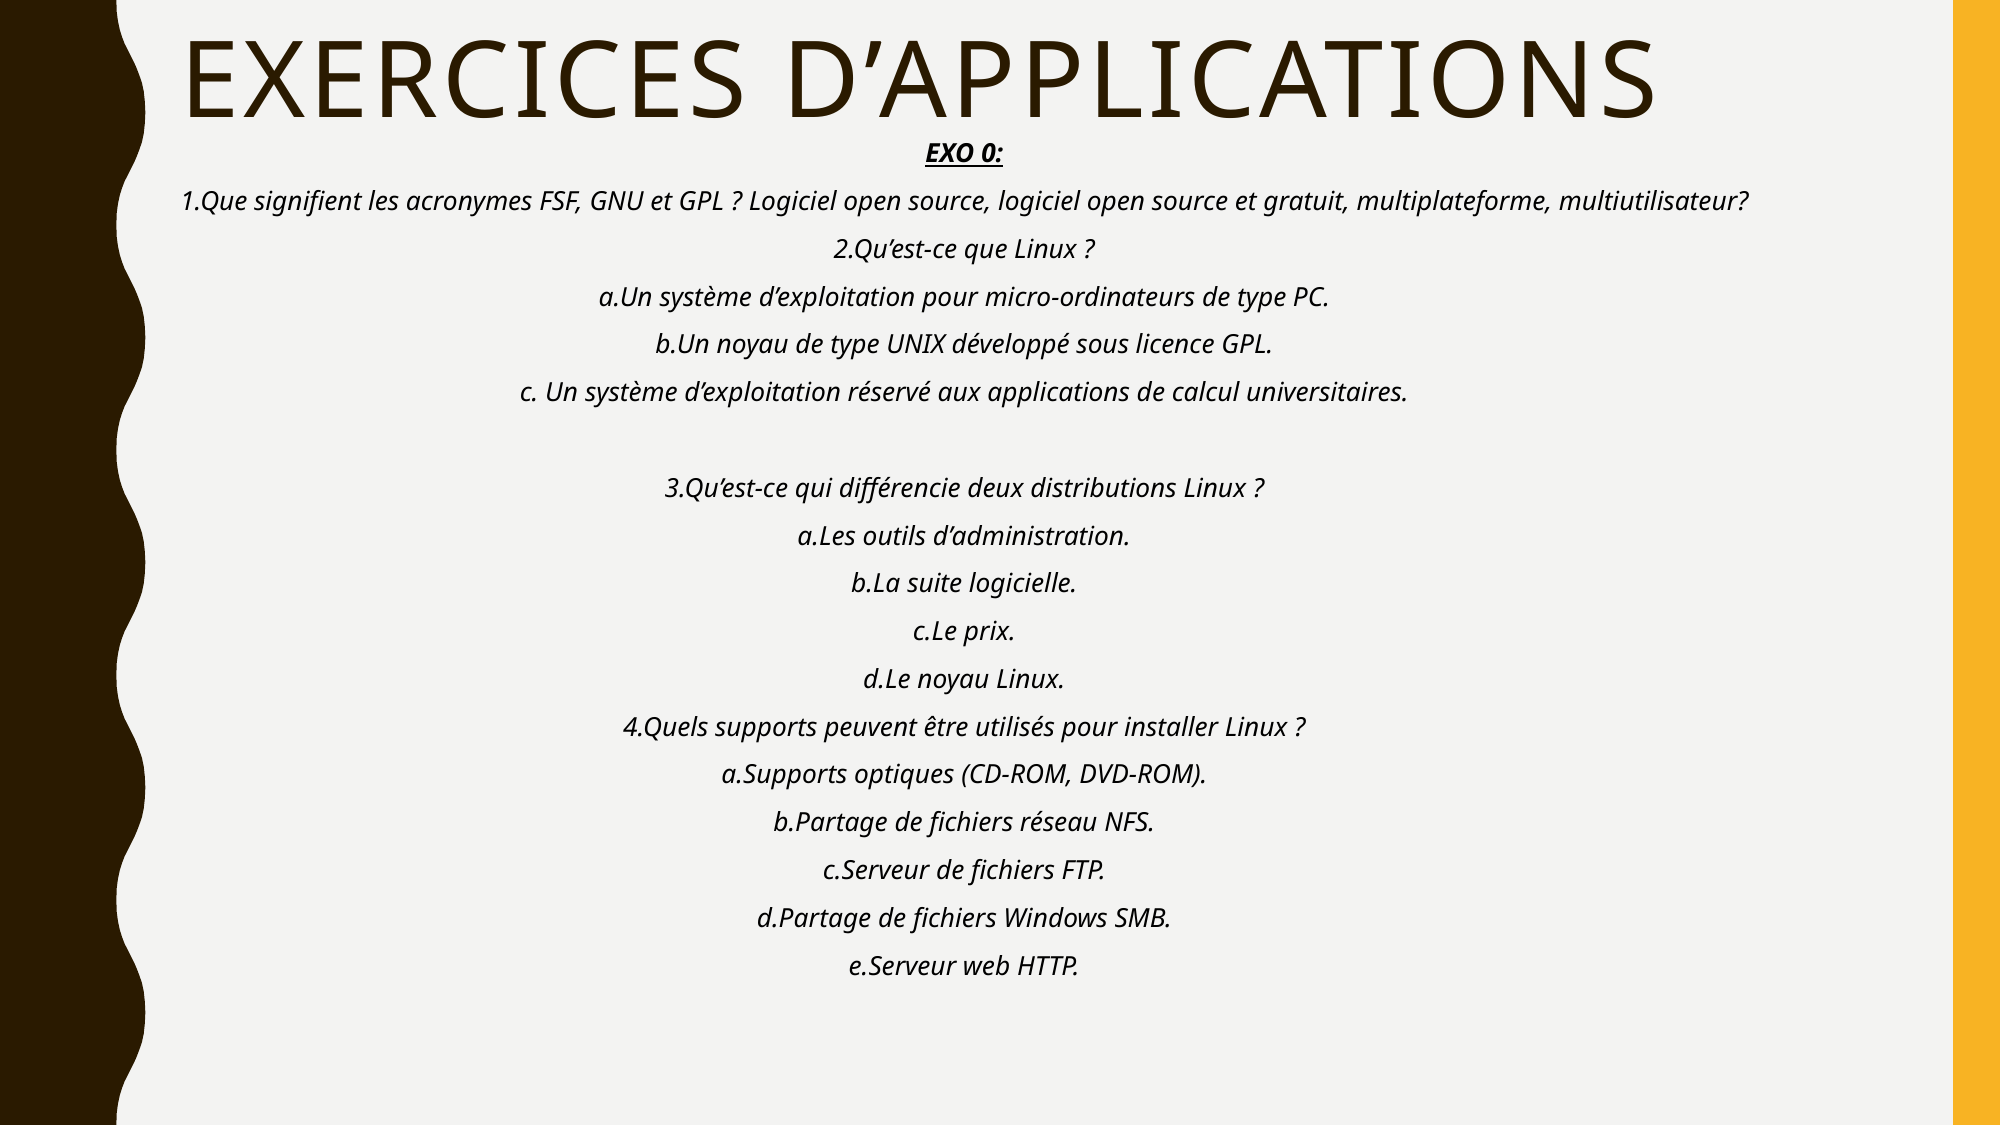

# EXERCICES D’APPLICATIONS
EXO 0:
1.Que signifient les acronymes FSF, GNU et GPL ? Logiciel open source, logiciel open source et gratuit, multiplateforme, multiutilisateur?
2.Qu’est-ce que Linux ?
a.Un système d’exploitation pour micro-ordinateurs de type PC.
b.Un noyau de type UNIX développé sous licence GPL.
c. Un système d’exploitation réservé aux applications de calcul universitaires.
3.Qu’est-ce qui différencie deux distributions Linux ?
a.Les outils d’administration.
b.La suite logicielle.
c.Le prix.
d.Le noyau Linux.
4.Quels supports peuvent être utilisés pour installer Linux ?
a.Supports optiques (CD-ROM, DVD-ROM).
b.Partage de fichiers réseau NFS.
c.Serveur de fichiers FTP.
d.Partage de fichiers Windows SMB.
e.Serveur web HTTP.